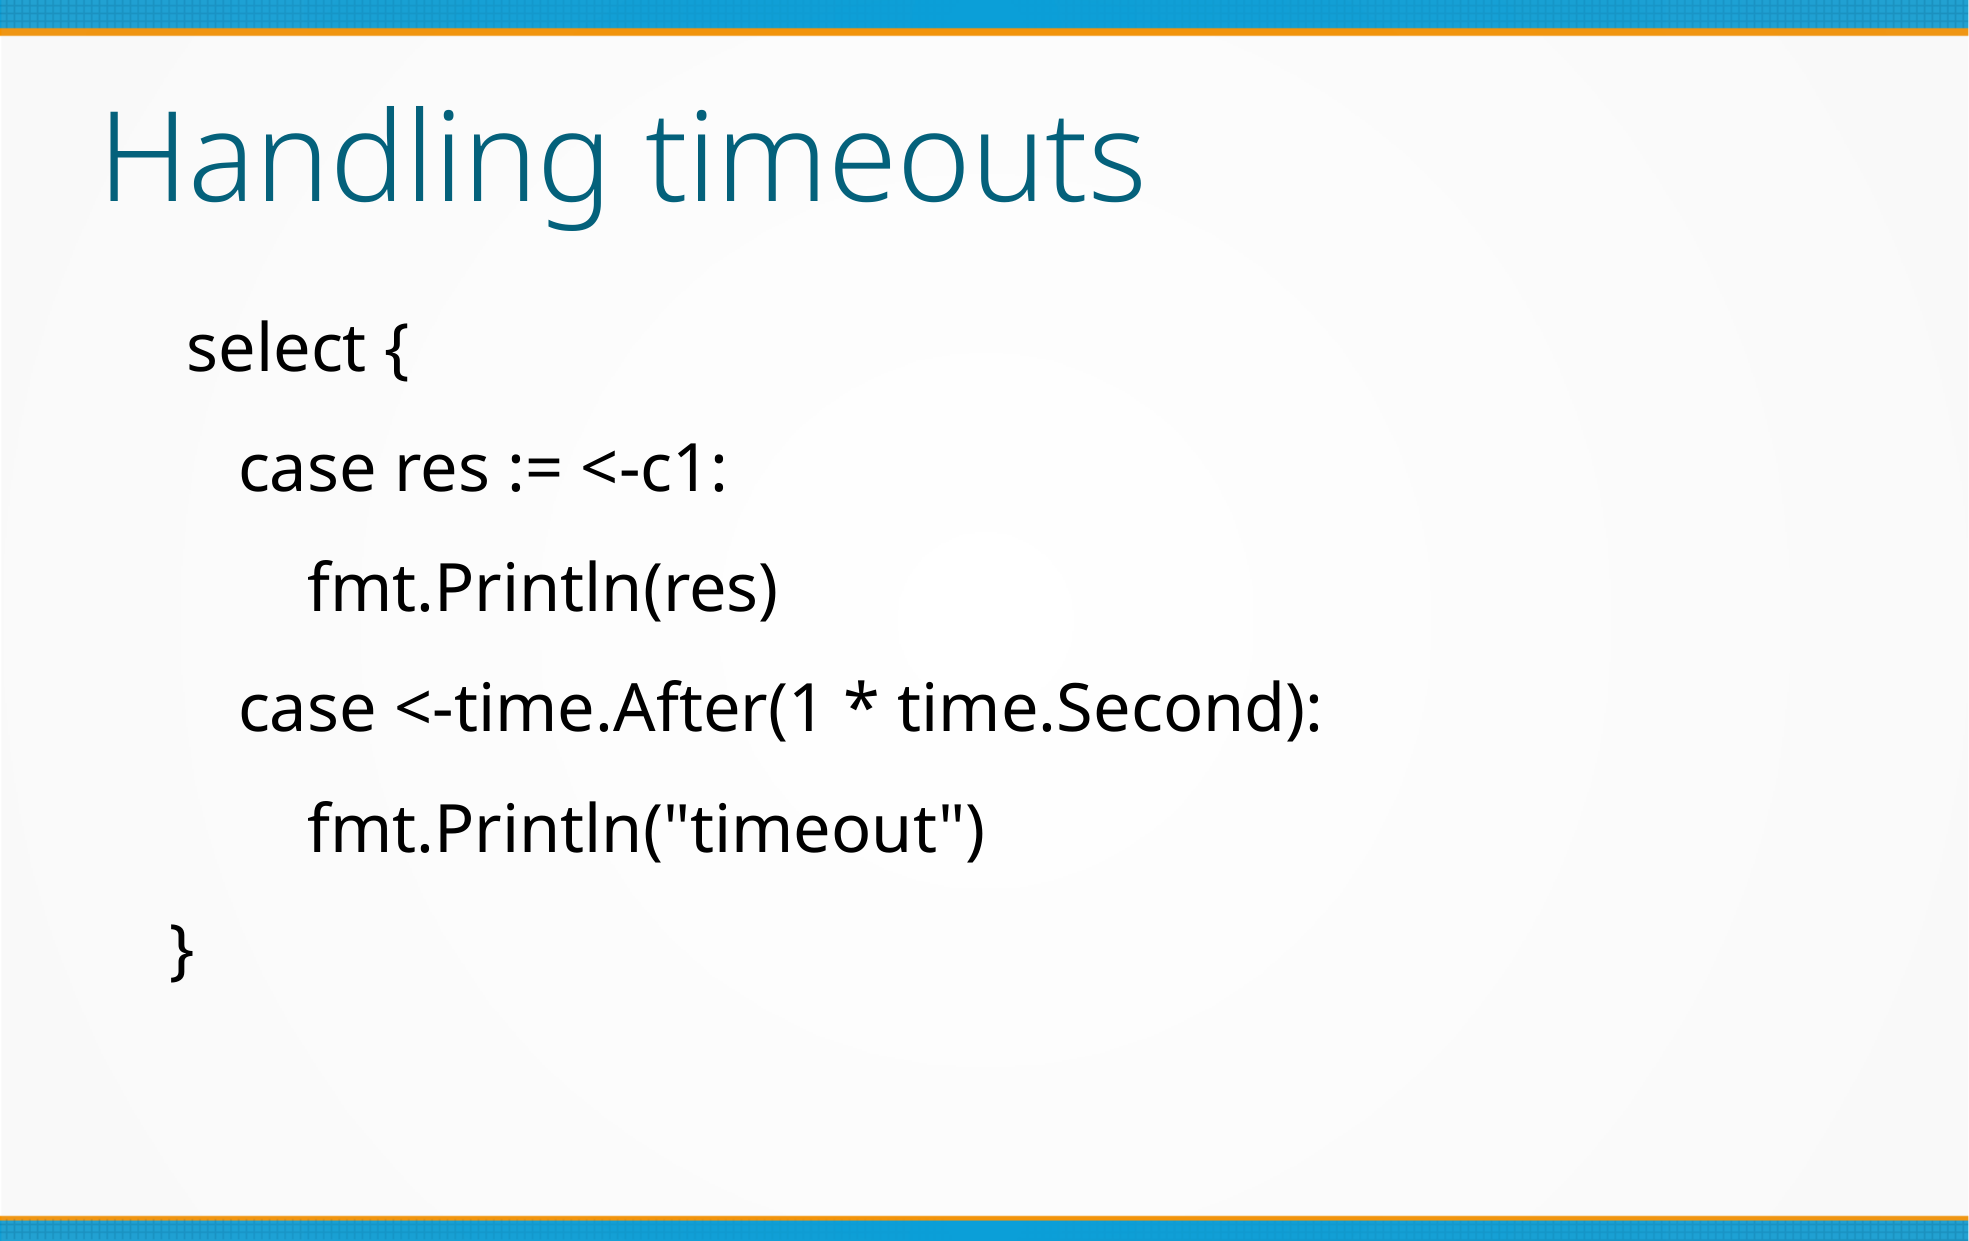

# Handling timeouts
 select {
 case res := <-c1:
 fmt.Println(res)
 case <-time.After(1 * time.Second):
 fmt.Println("timeout")
}